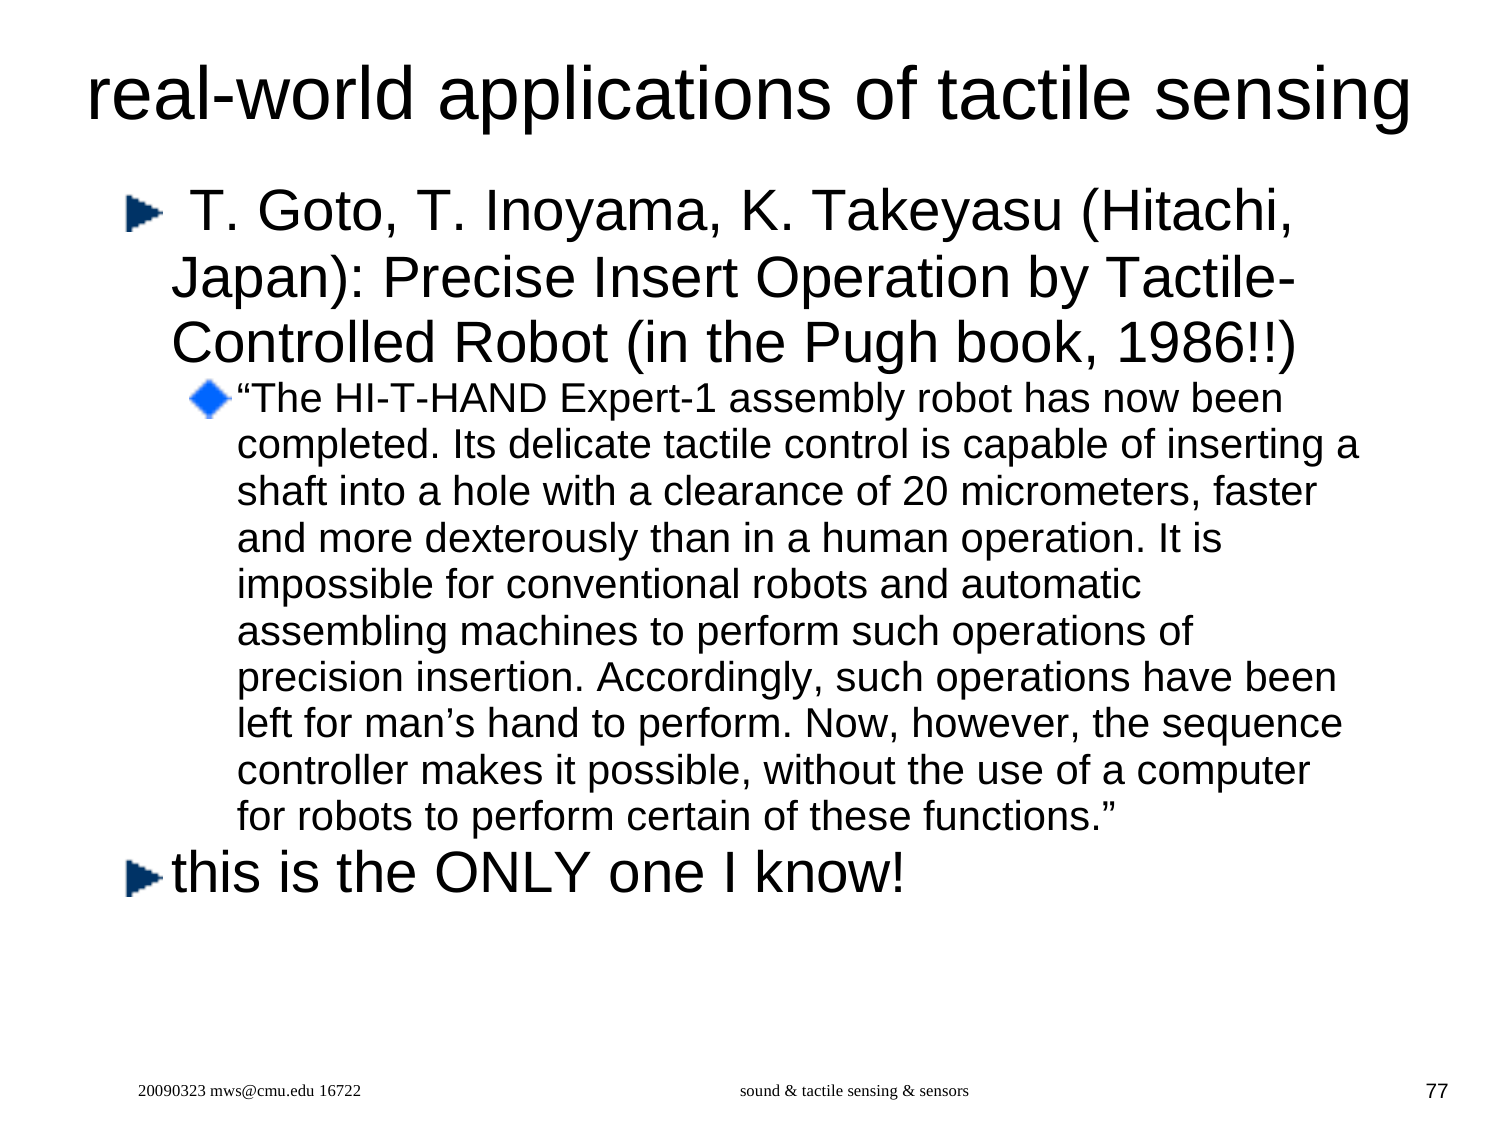

# real-world applications of tactile sensing
 T. Goto, T. Inoyama, K. Takeyasu (Hitachi, Japan): Precise Insert Operation by Tactile-Controlled Robot (in the Pugh book, 1986!!)
“The HI-T-HAND Expert-1 assembly robot has now been completed. Its delicate tactile control is capable of inserting a shaft into a hole with a clearance of 20 micrometers, faster and more dexterously than in a human operation. It is impossible for conventional robots and automatic assembling machines to perform such operations of precision insertion. Accordingly, such operations have been left for man’s hand to perform. Now, however, the sequence controller makes it possible, without the use of a computer for robots to perform certain of these functions.”
this is the ONLY one I know!
77
20090323 mws@cmu.edu 16722
sound & tactile sensing & sensors